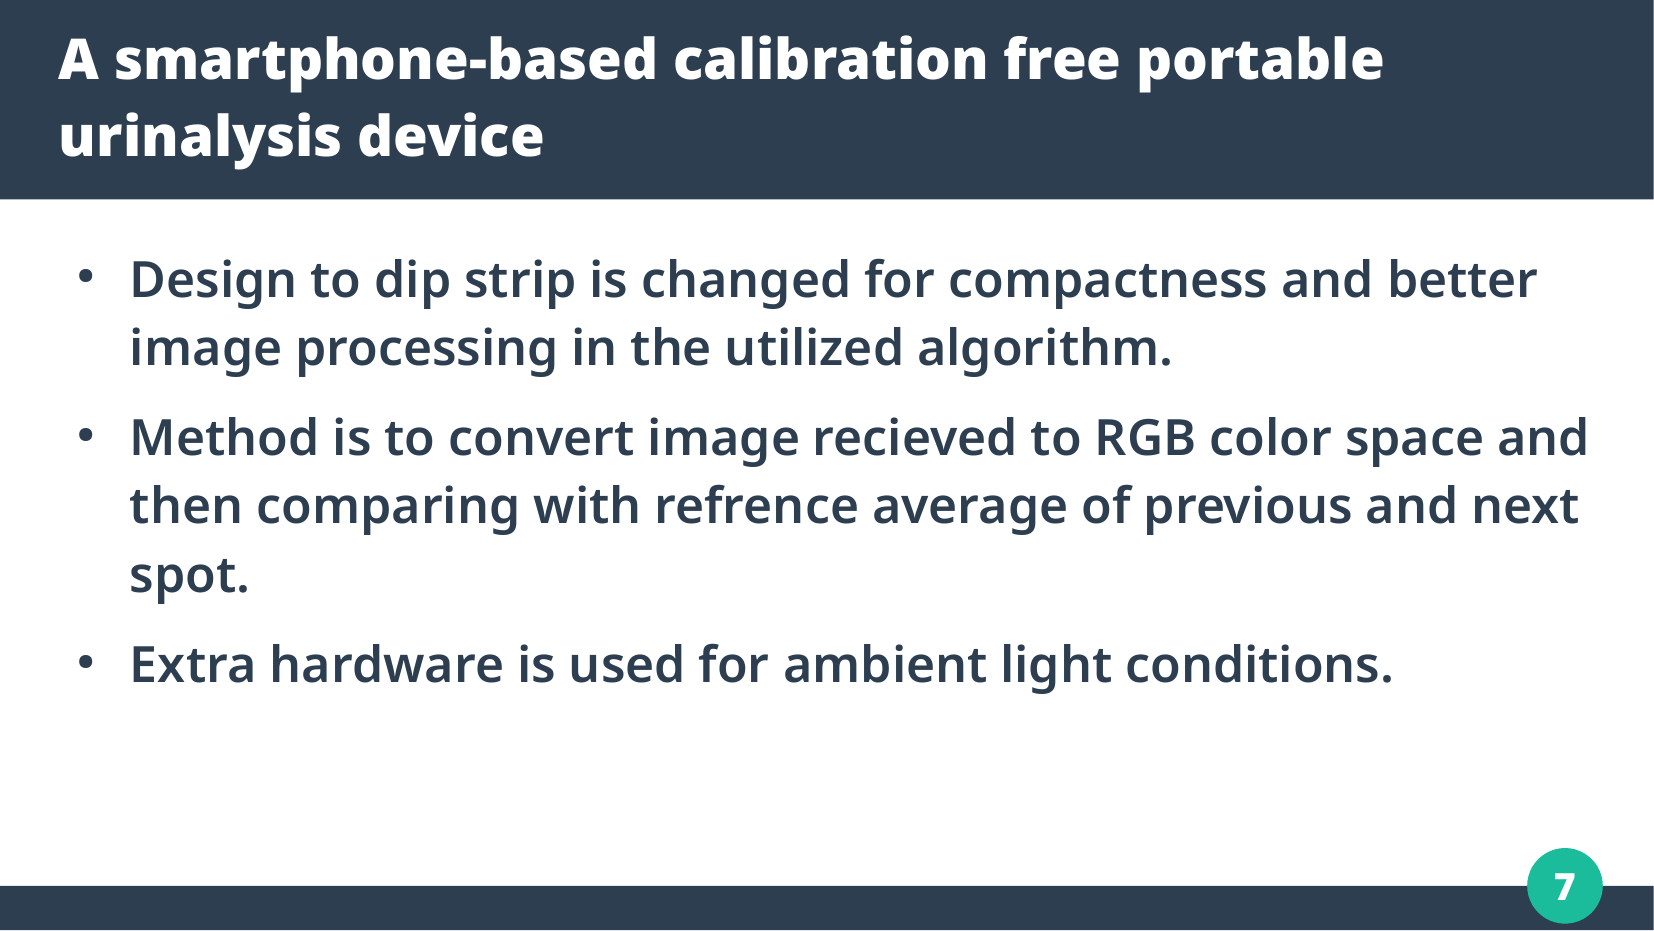

# A smartphone-based calibration free portable urinalysis device
Design to dip strip is changed for compactness and better image processing in the utilized algorithm.
Method is to convert image recieved to RGB color space and then comparing with refrence average of previous and next spot.
Extra hardware is used for ambient light conditions.